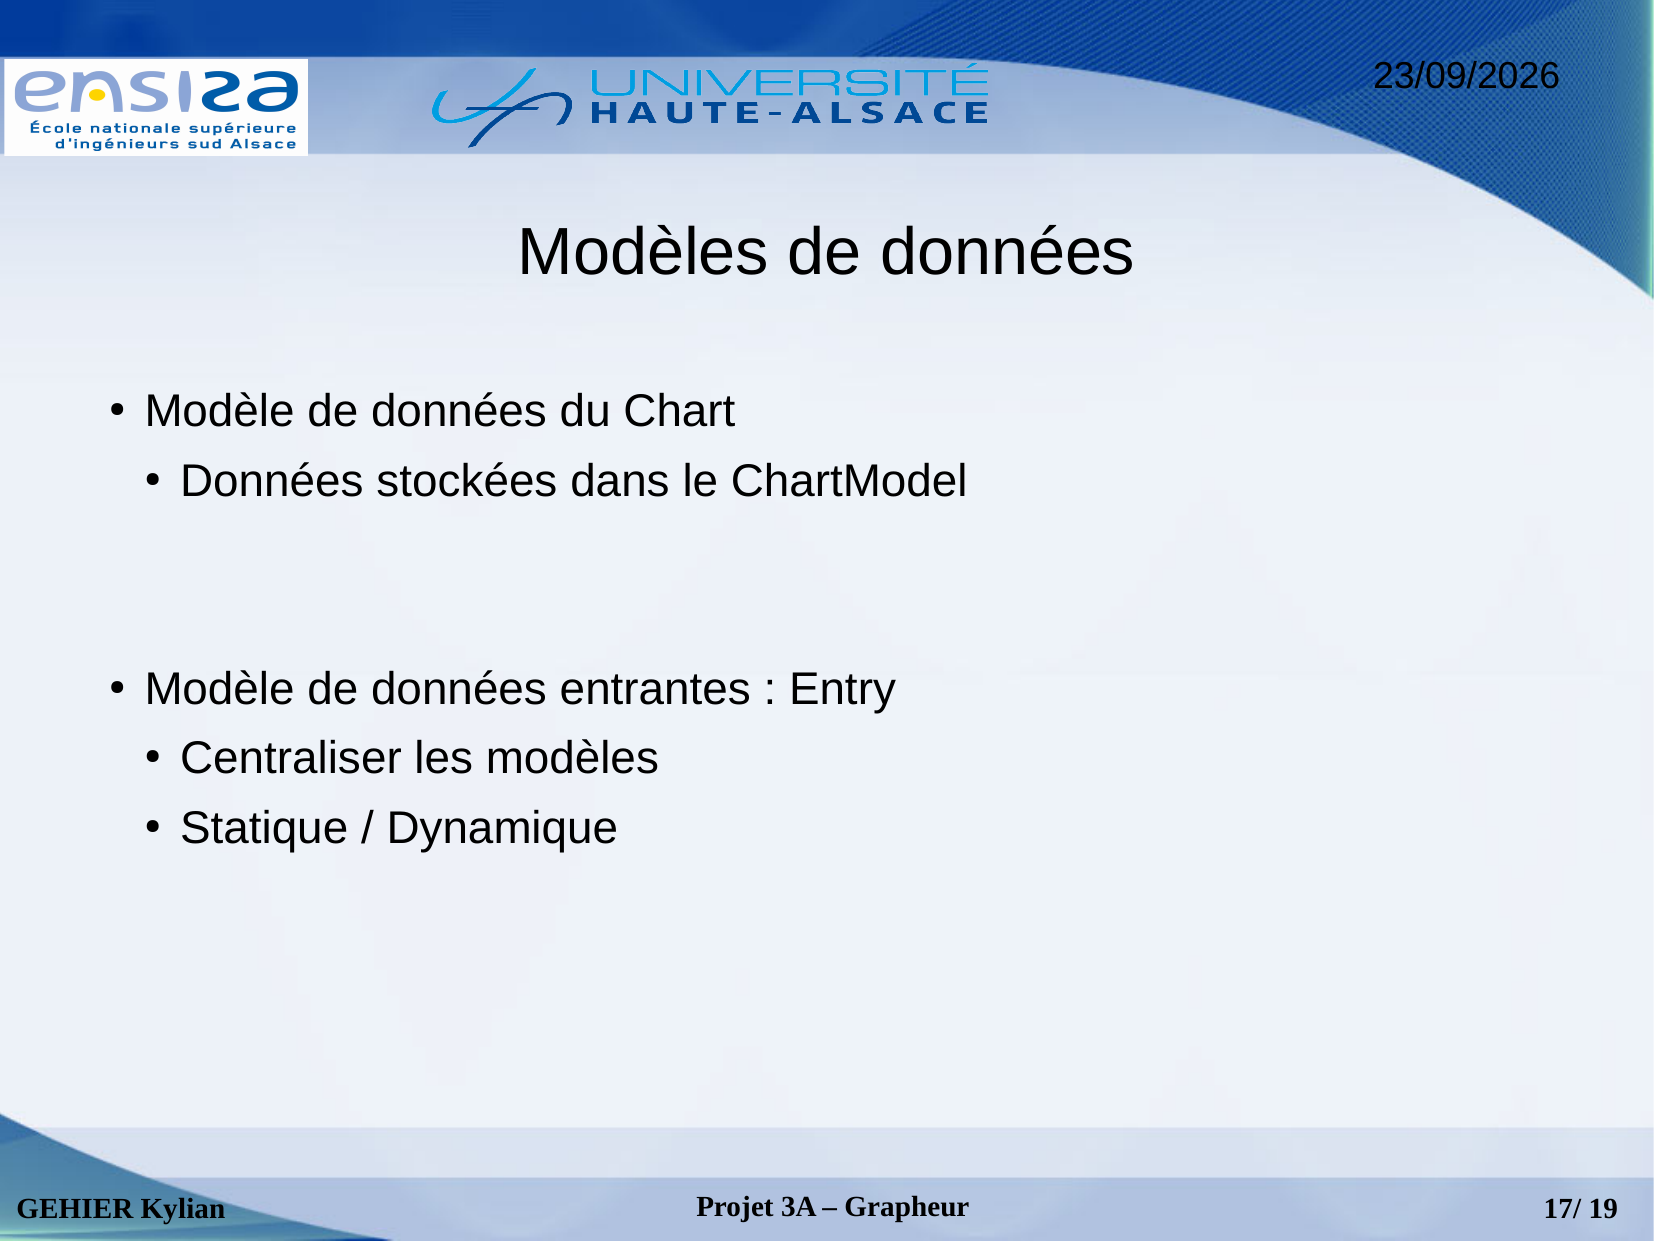

# Modèles de données
Modèle de données du Chart
Données stockées dans le ChartModel
Modèle de données entrantes : Entry
Centraliser les modèles
Statique / Dynamique
17